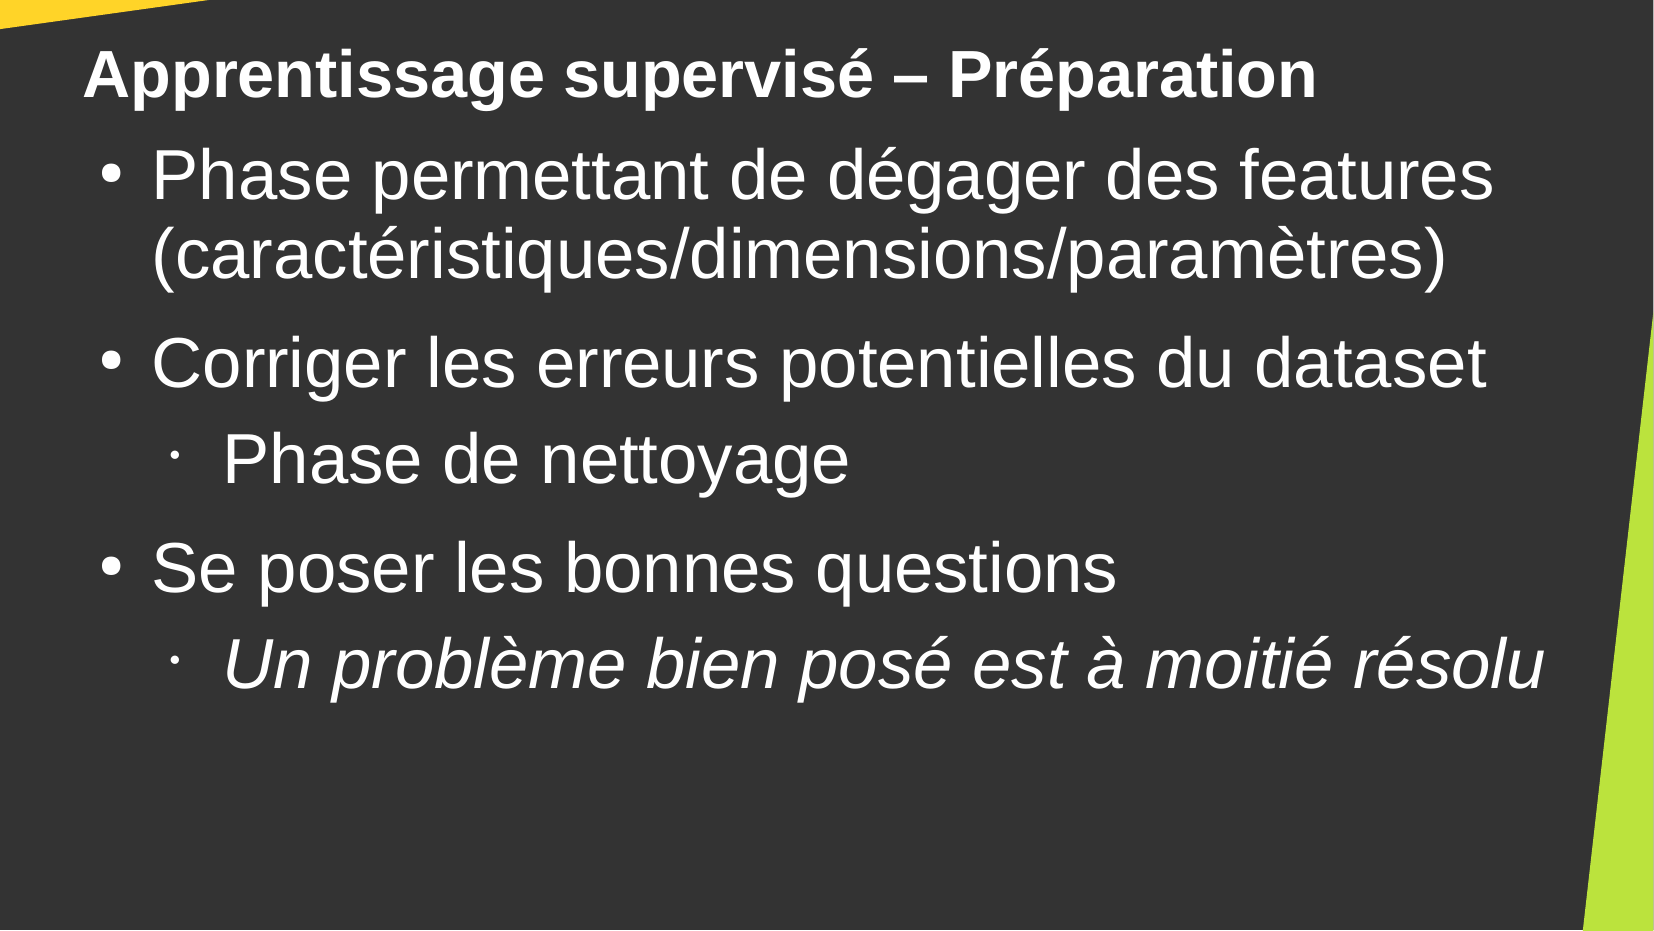

# Apprentissage supervisé – Préparation
Phase permettant de dégager des features (caractéristiques/dimensions/paramètres)
Corriger les erreurs potentielles du dataset
Phase de nettoyage
Se poser les bonnes questions
Un problème bien posé est à moitié résolu